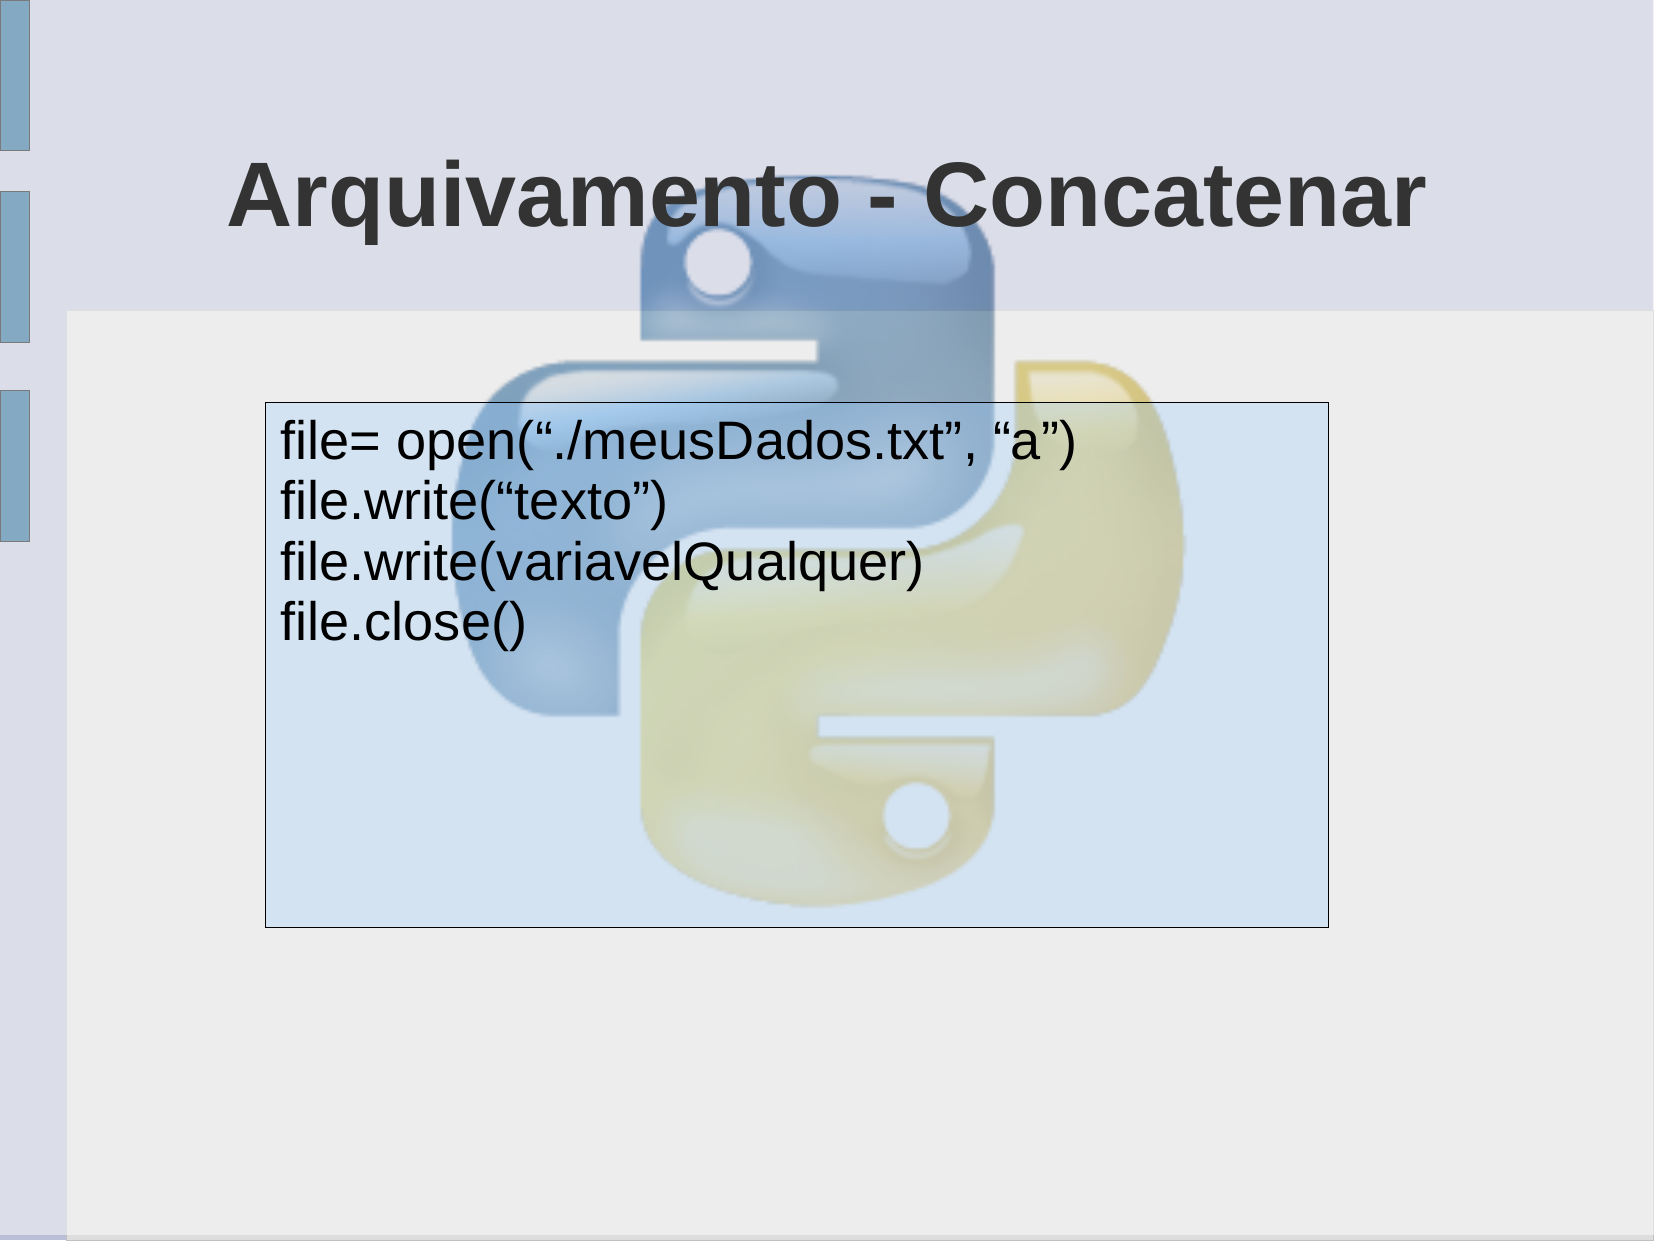

# Arquivamento - Concatenar
file= open(“./meusDados.txt”, “a”)
file.write(“texto”)
file.write(variavelQualquer)
file.close()